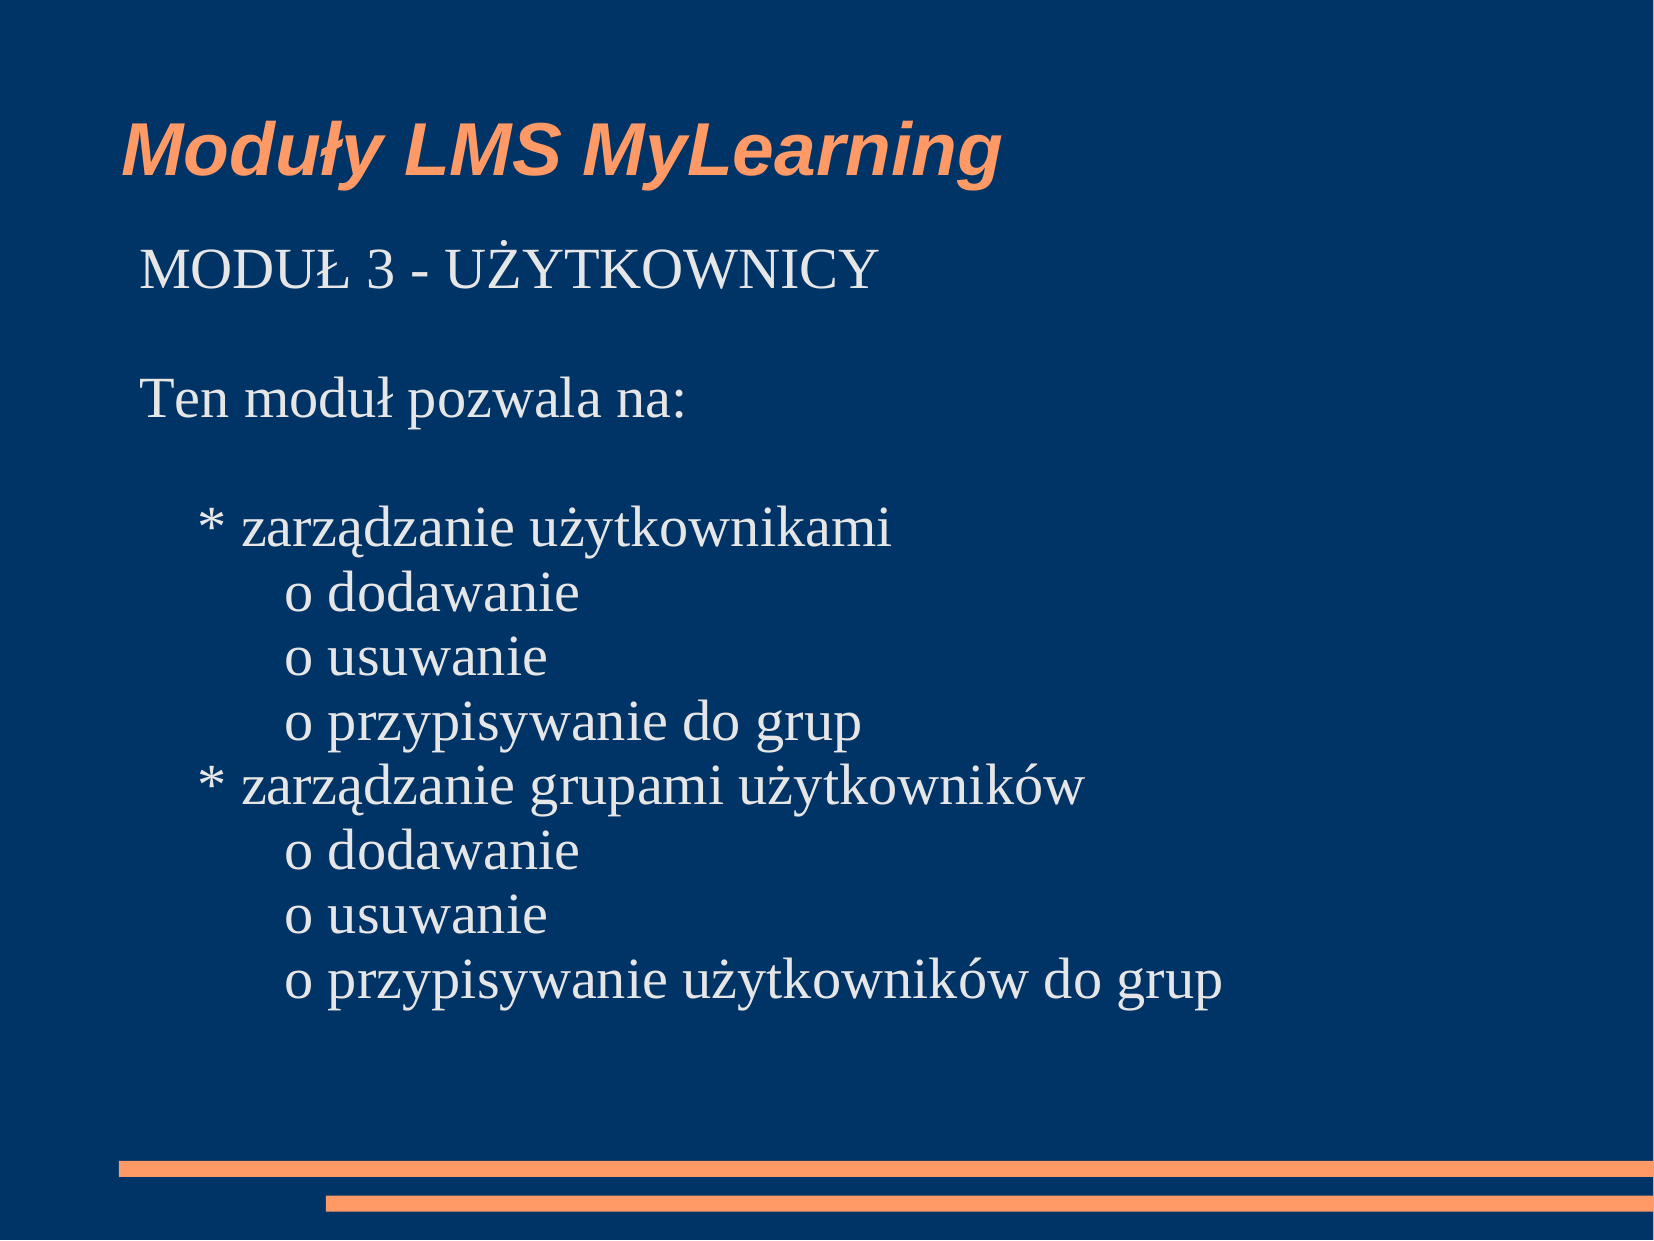

# Moduły LMS MyLearning
MODUŁ 3 - UŻYTKOWNICY
Ten moduł pozwala na:
 * zarządzanie użytkownikami
 o dodawanie
 o usuwanie
 o przypisywanie do grup
 * zarządzanie grupami użytkowników
 o dodawanie
 o usuwanie
 o przypisywanie użytkowników do grup